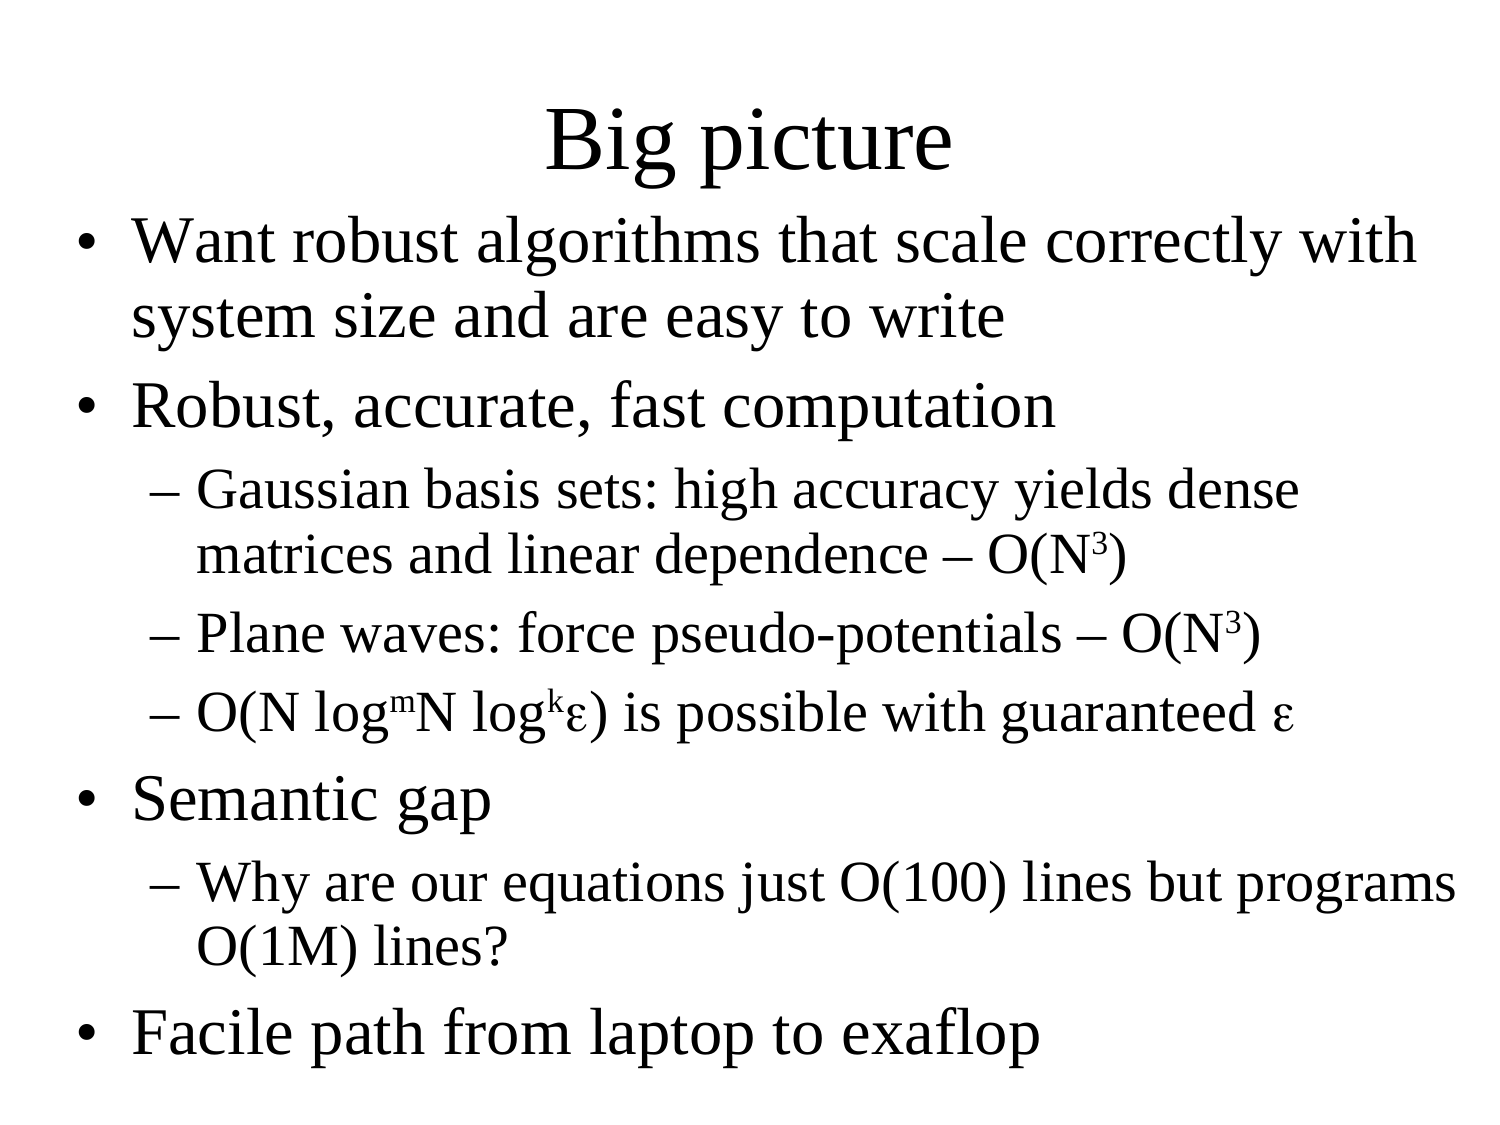

# Big picture
Want robust algorithms that scale correctly with system size and are easy to write
Robust, accurate, fast computation
Gaussian basis sets: high accuracy yields dense matrices and linear dependence – O(N3)
Plane waves: force pseudo-potentials – O(N3)
O(N logmN logke) is possible with guaranteed e
Semantic gap
Why are our equations just O(100) lines but programs O(1M) lines?
Facile path from laptop to exaflop